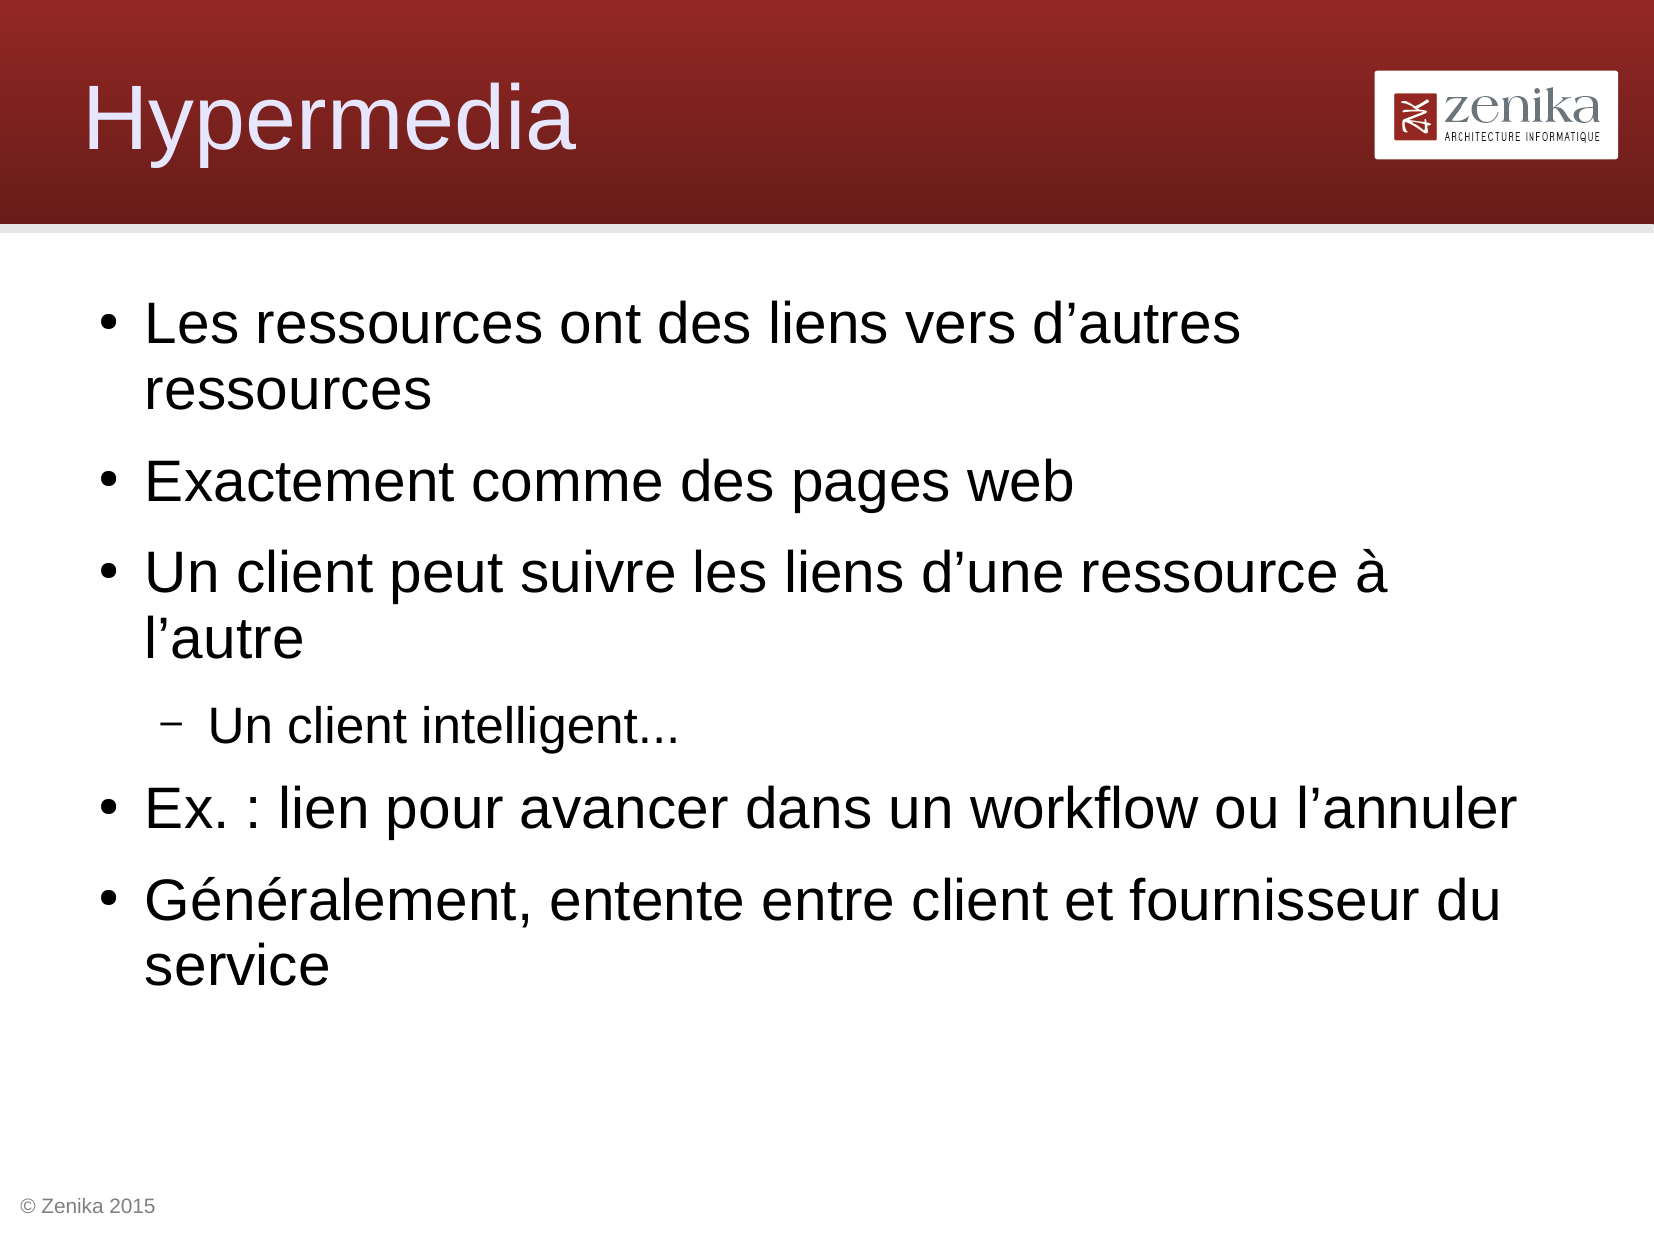

# Hypermedia
Les ressources ont des liens vers d’autres ressources
Exactement comme des pages web
Un client peut suivre les liens d’une ressource à l’autre
Un client intelligent...
Ex. : lien pour avancer dans un workflow ou l’annuler
Généralement, entente entre client et fournisseur du service